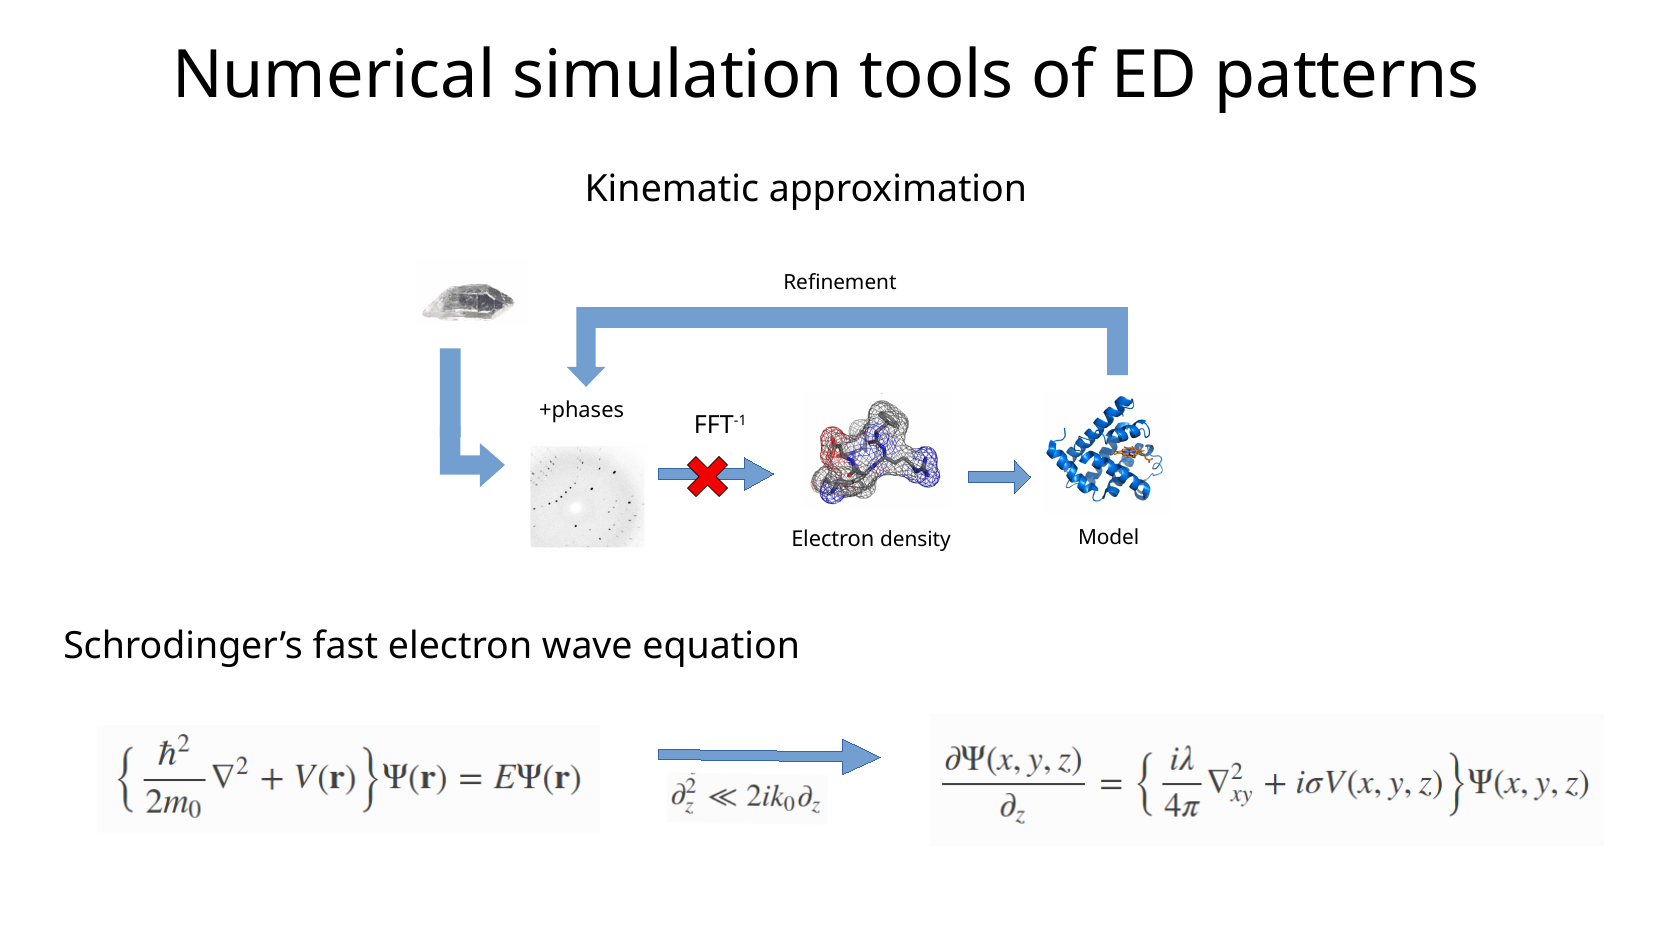

# Numerical simulation tools of ED patterns
Kinematic approximation
Refinement
+phases
FFT-1
Electron density
Model
Schrodinger’s fast electron wave equation